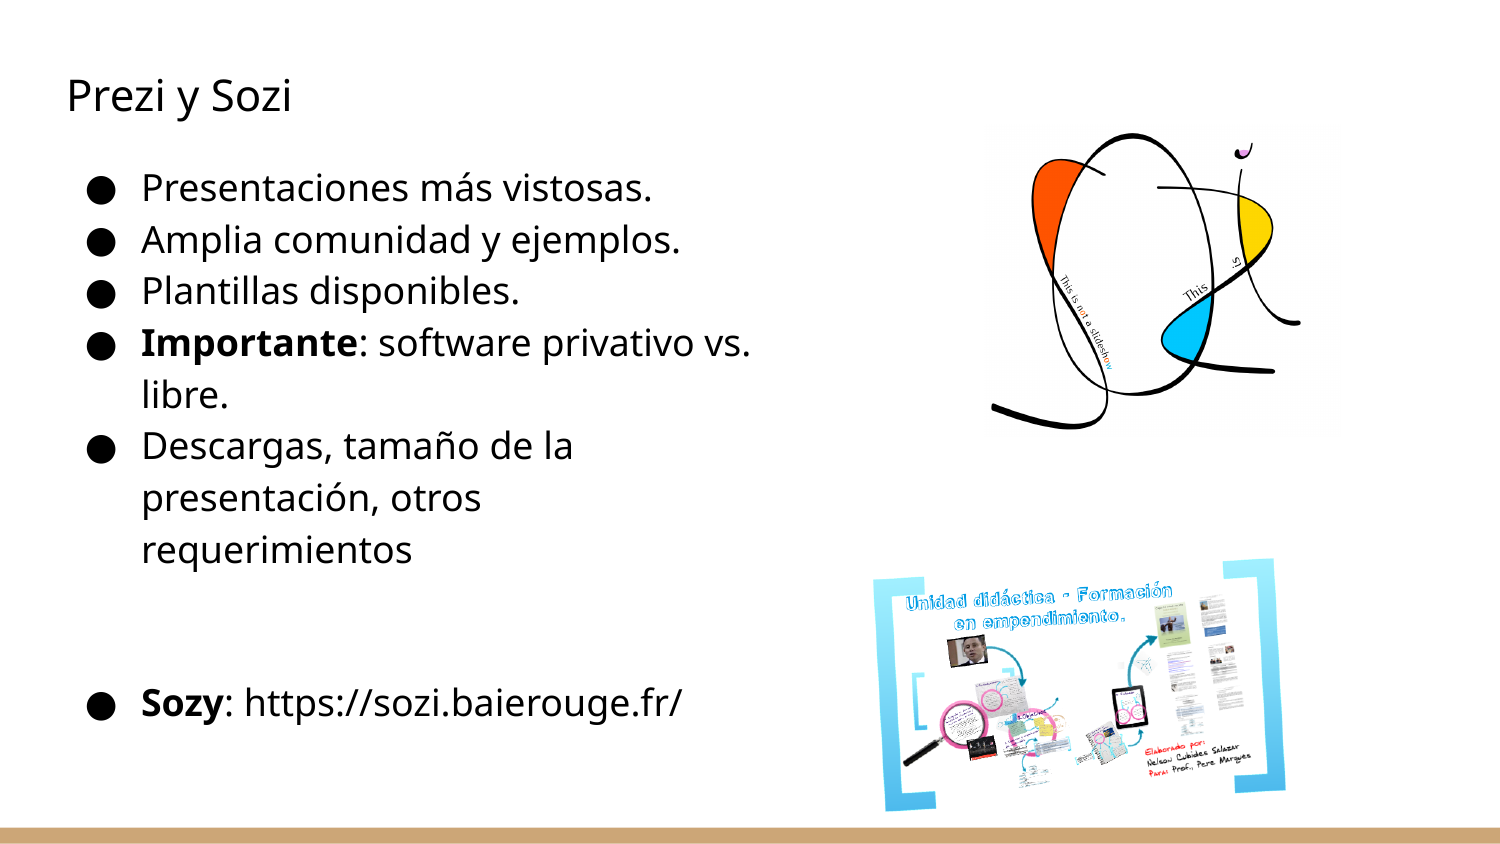

# Prezi y Sozi
Presentaciones más vistosas.
Amplia comunidad y ejemplos.
Plantillas disponibles.
Importante: software privativo vs. libre.
Descargas, tamaño de la presentación, otros requerimientos
Sozy: https://sozi.baierouge.fr/